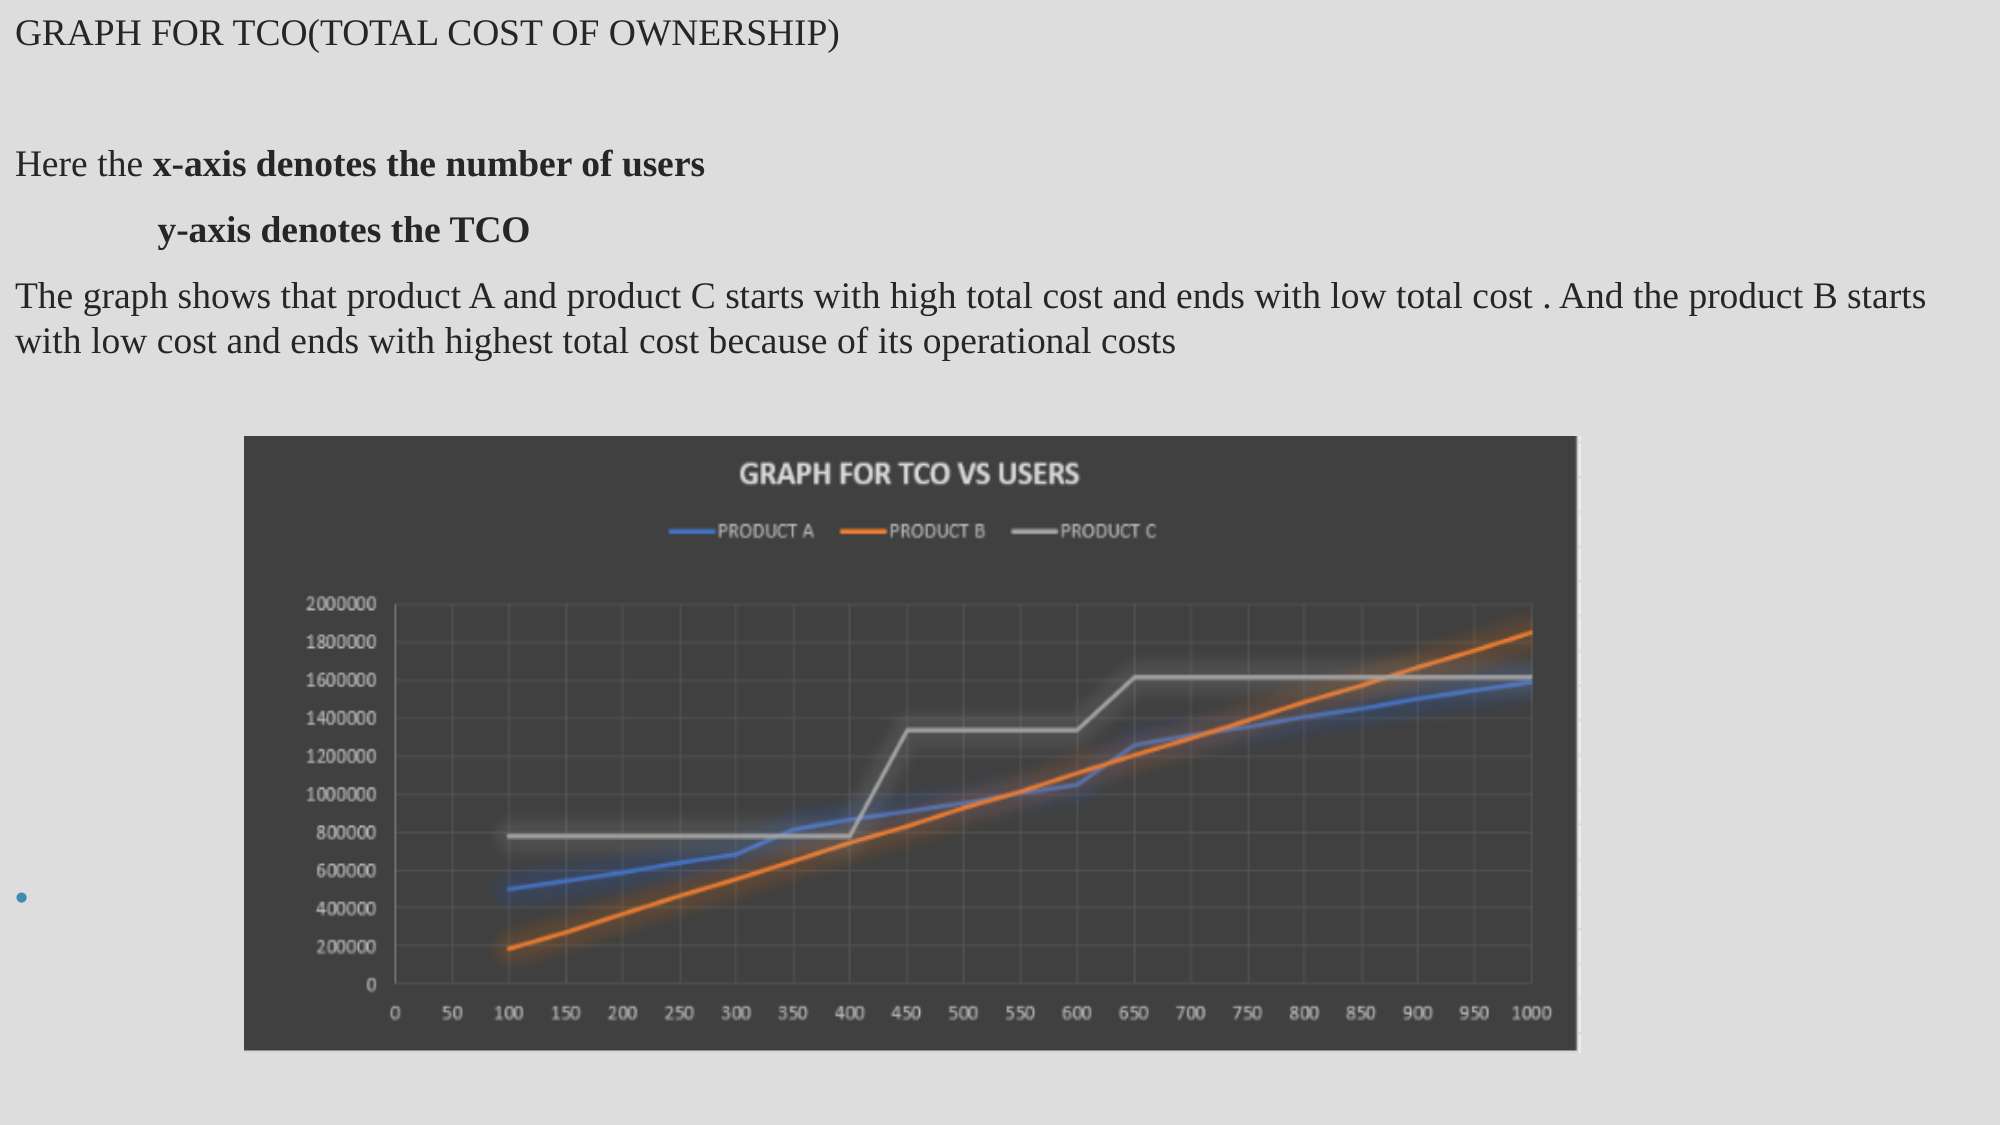

# GRAPH FOR TCO(TOTAL COST OF OWNERSHIP)
Here the x-axis denotes the number of users
 y-axis denotes the TCO
The graph shows that product A and product C starts with high total cost and ends with low total cost . And the product B starts with low cost and ends with highest total cost because of its operational costs